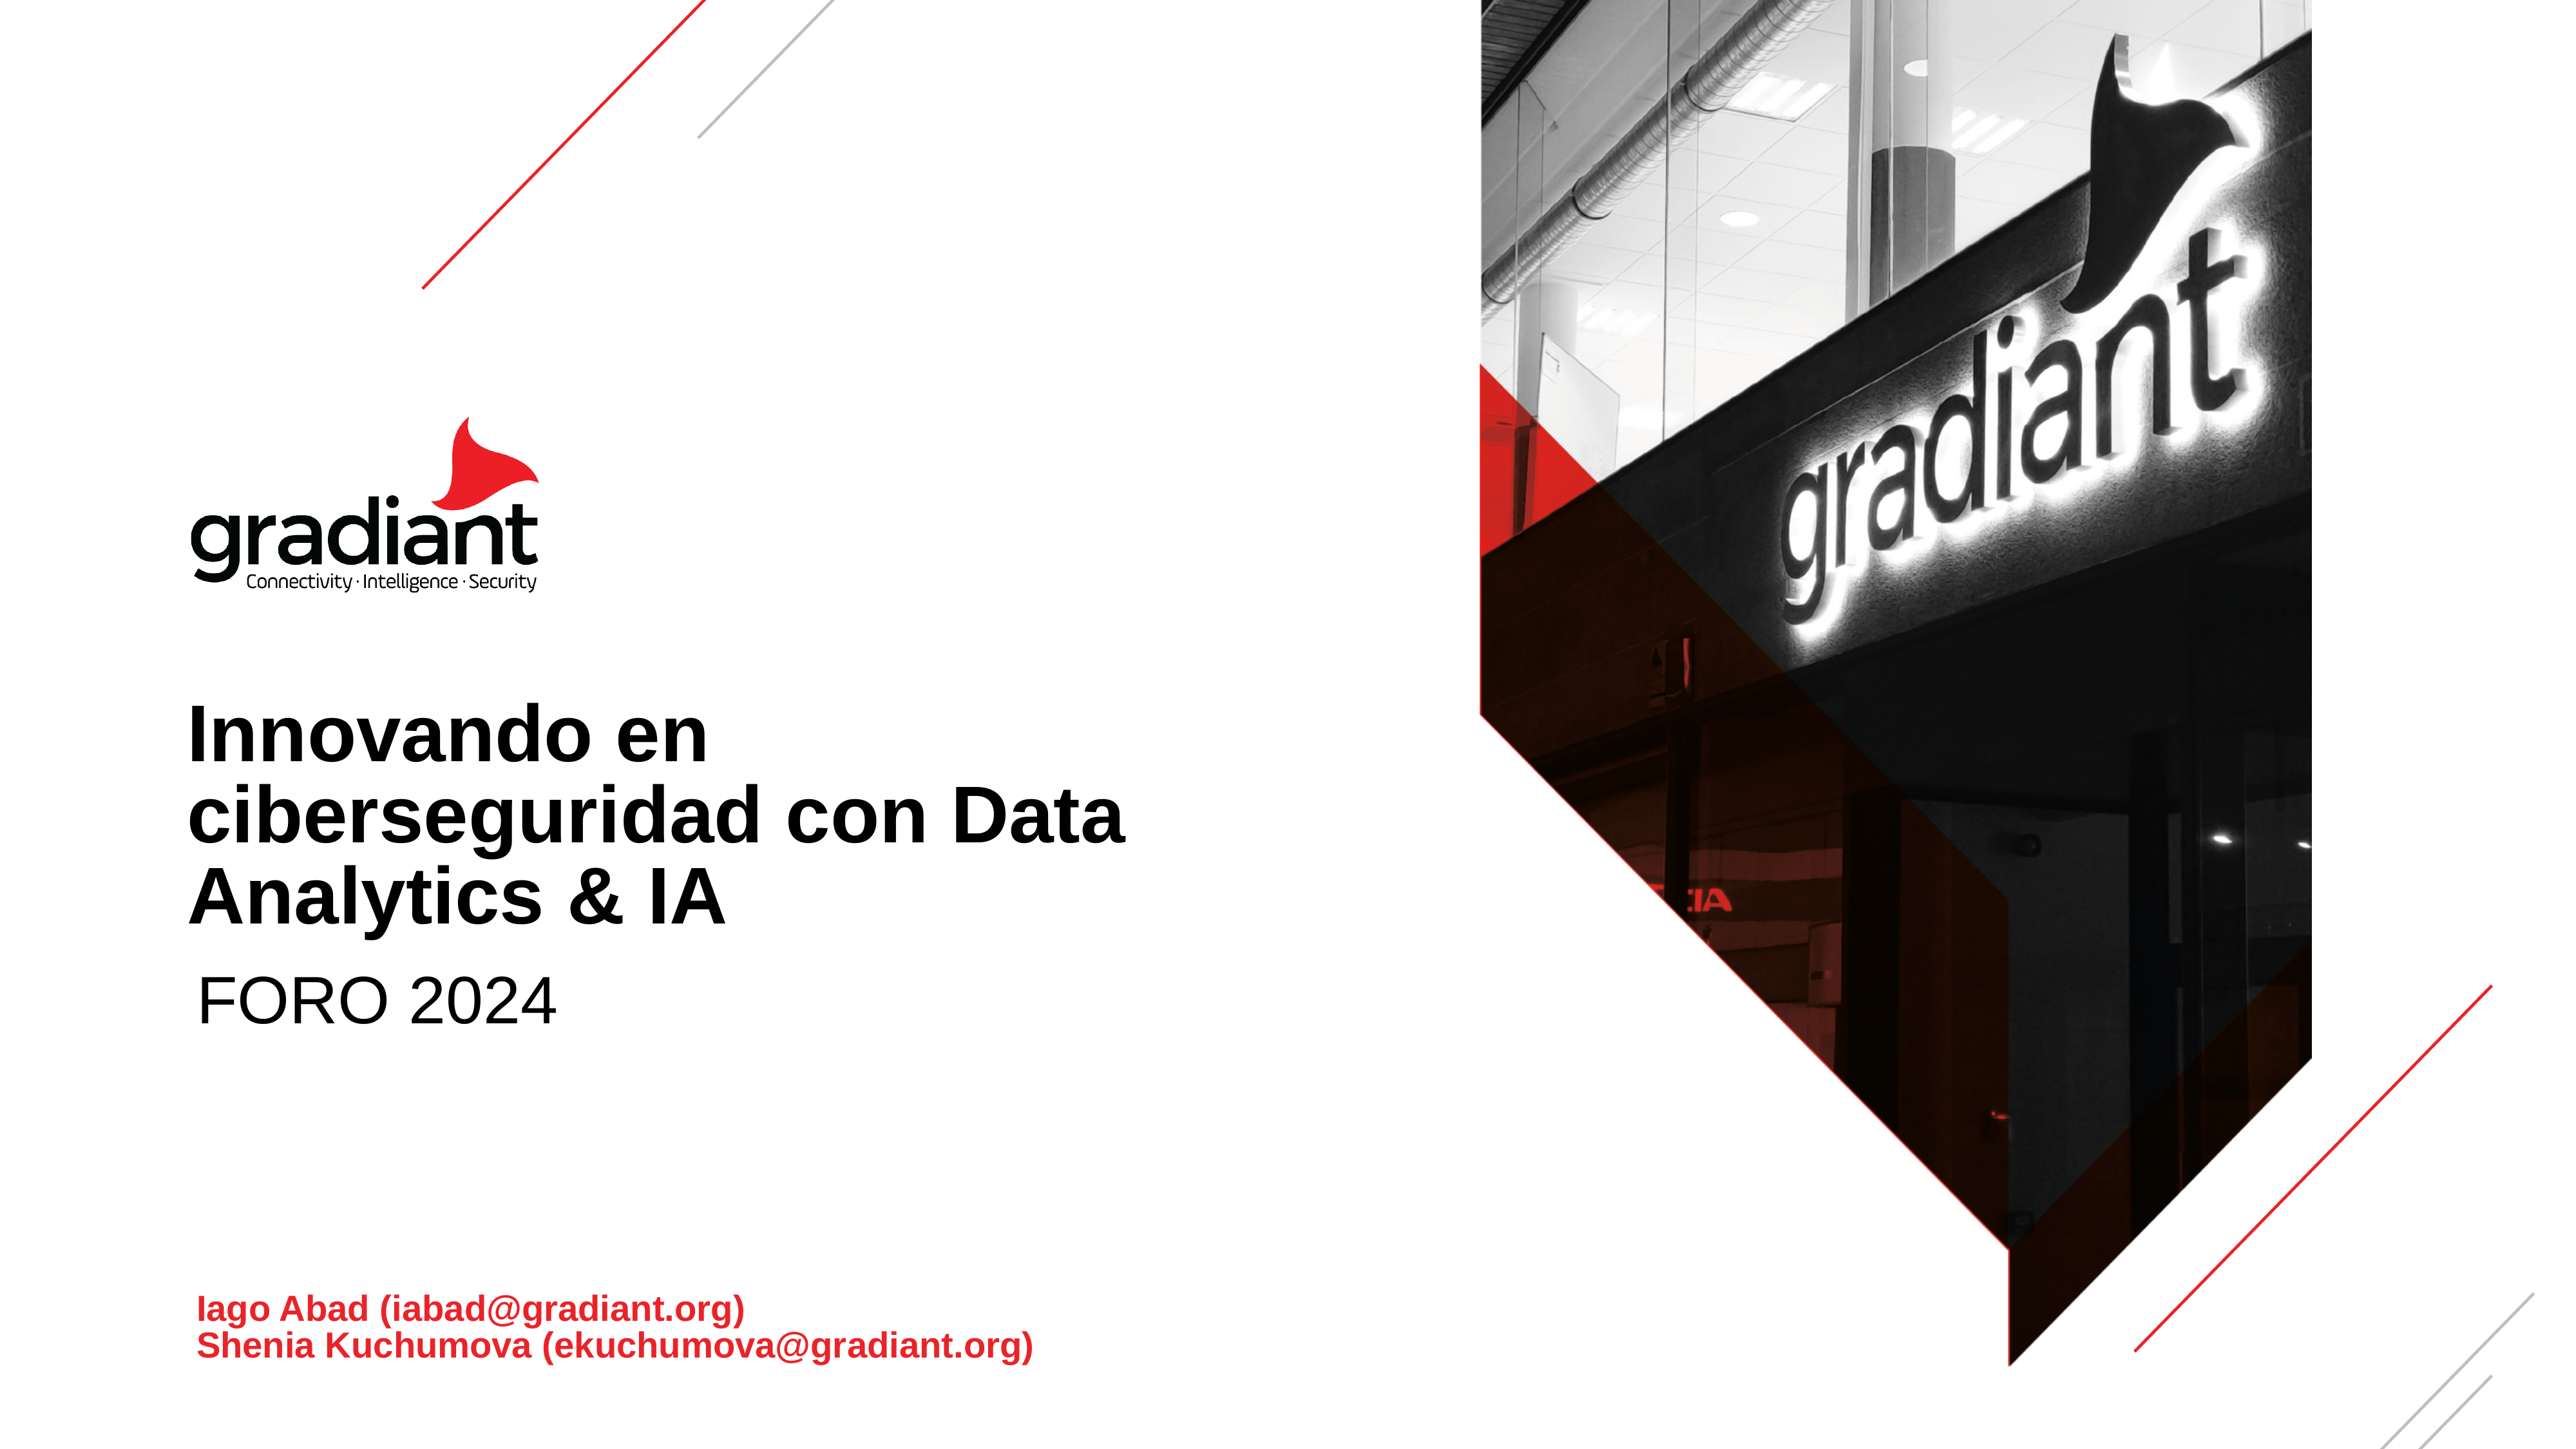

# Innovando en ciberseguridad con Data Analytics & IA
FORO 2024
Iago Abad (iabad@gradiant.org)
Shenia Kuchumova (ekuchumova@gradiant.org)